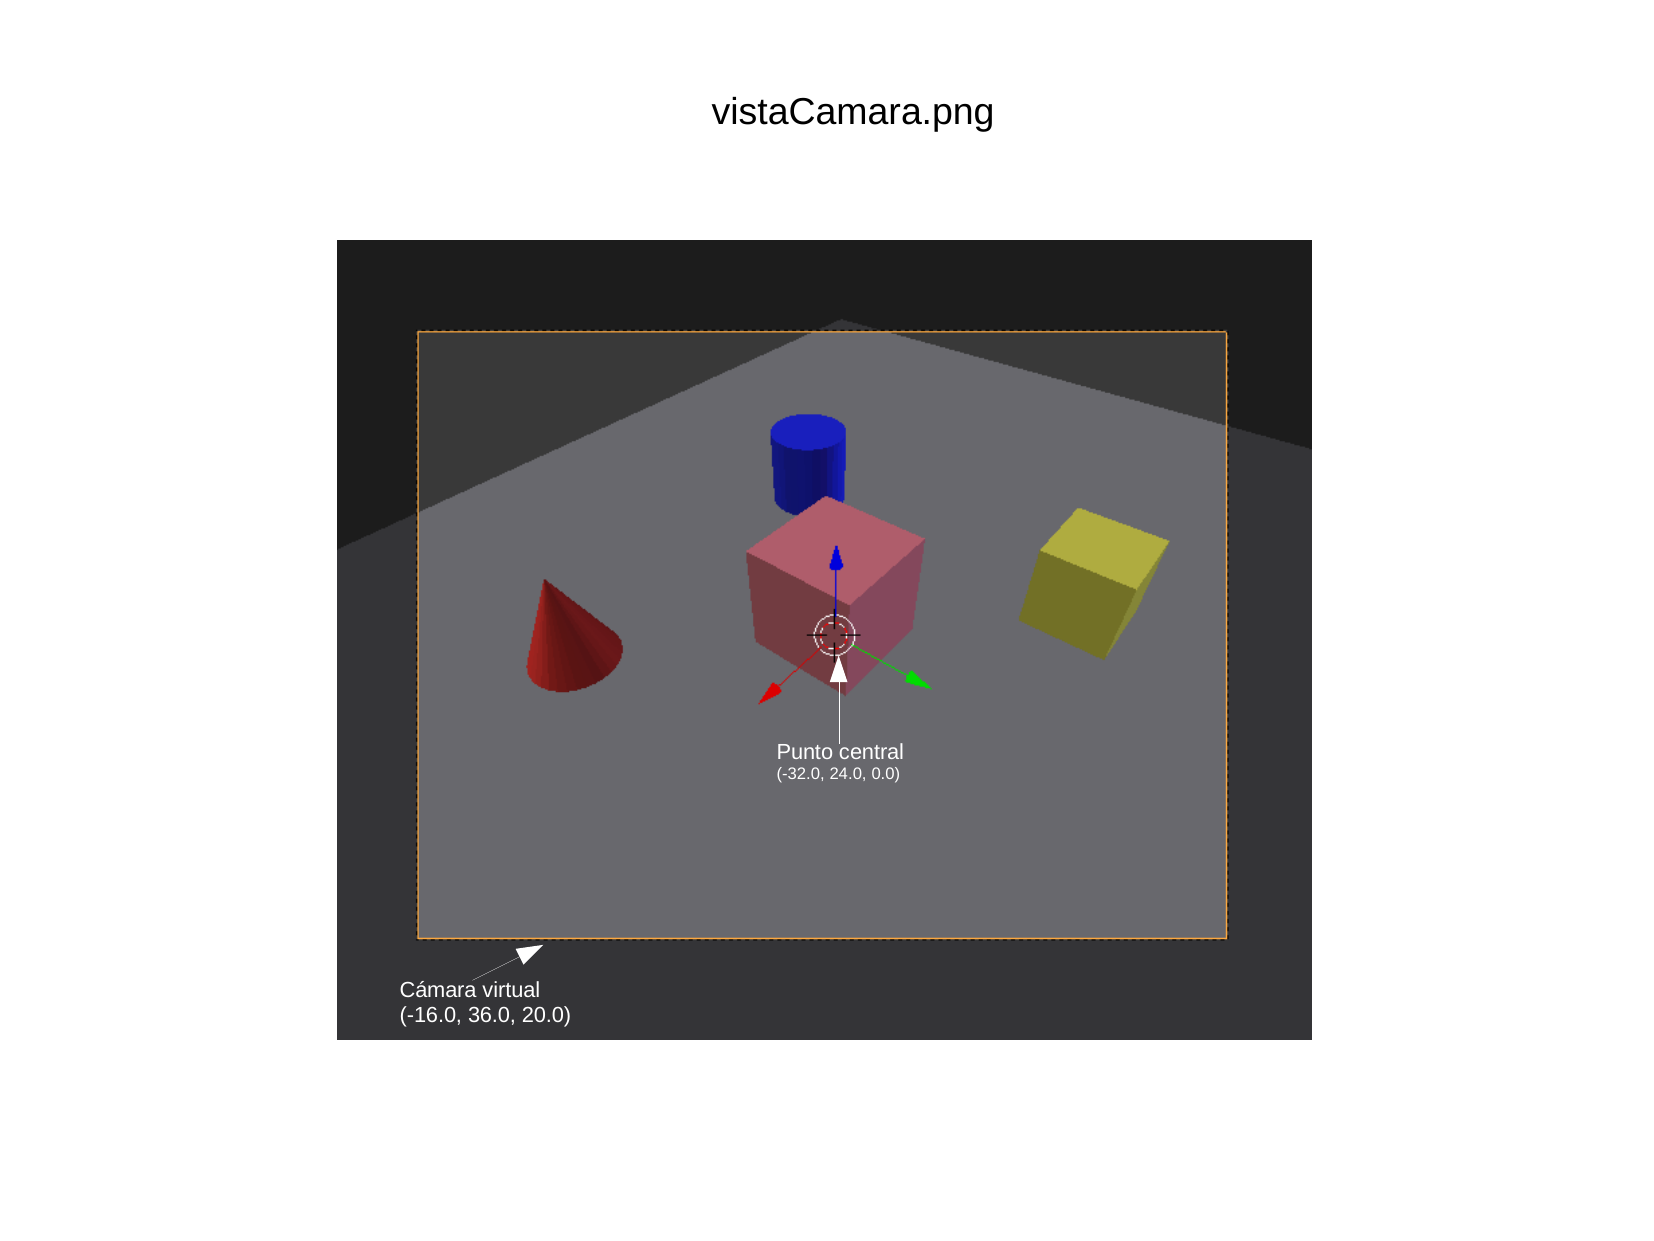

vistaCamara.png
Punto central
(-32.0, 24.0, 0.0)
Cámara virtual
(-16.0, 36.0, 20.0)